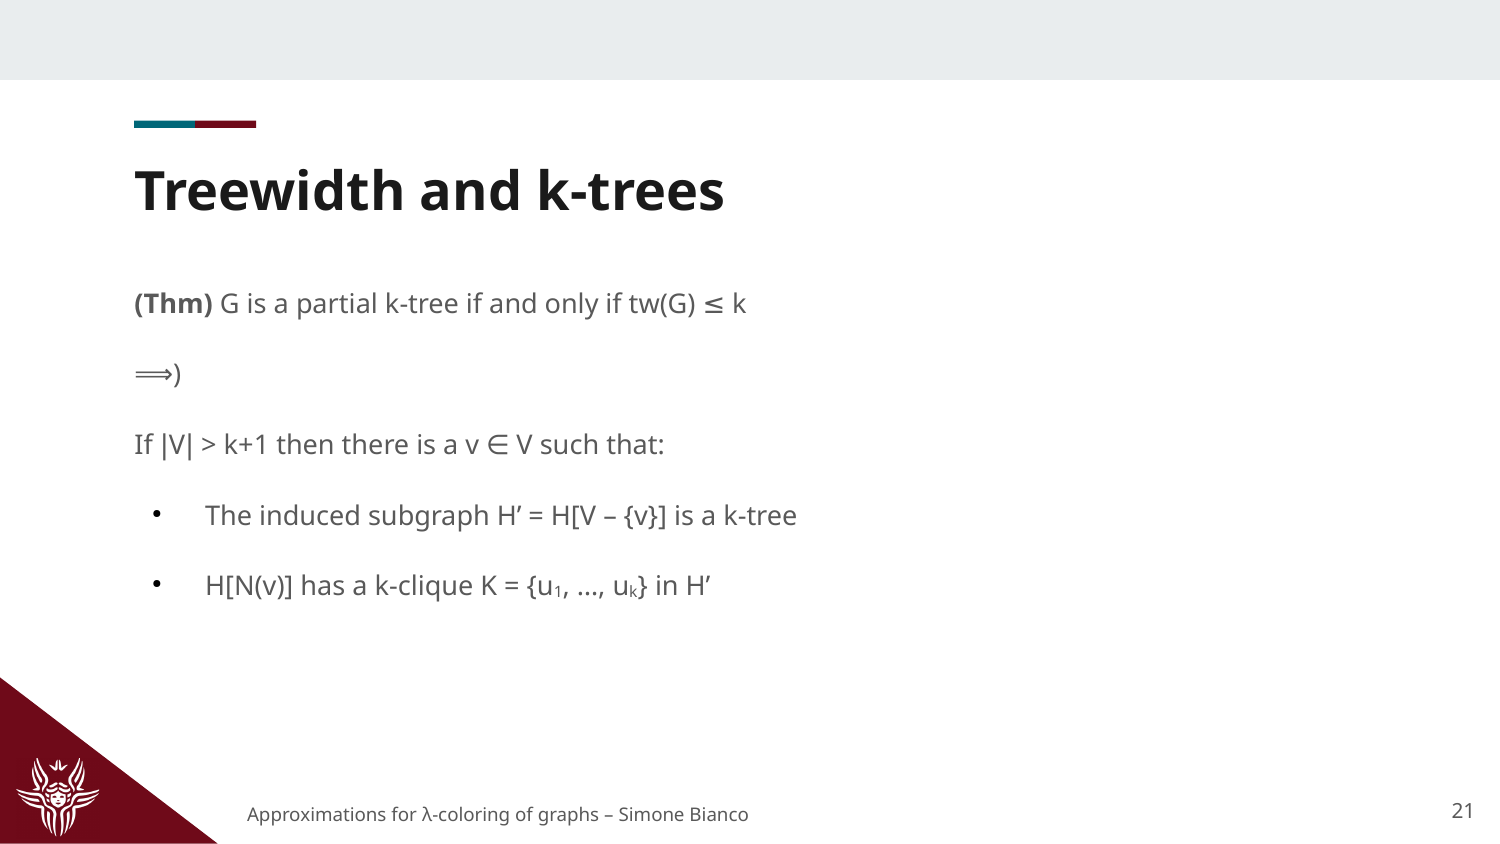

# Treewidth and k-trees
(Thm) G is a partial k-tree if and only if tw(G) ≤ k
⟹)
If |V| > k+1 then there is a v ∈ V such that:
The induced subgraph H’ = H[V – {v}] is a k-tree
H[N(v)] has a k-clique K = {u1, …, uk} in H’
Approximations for λ-coloring of graphs – Simone Bianco